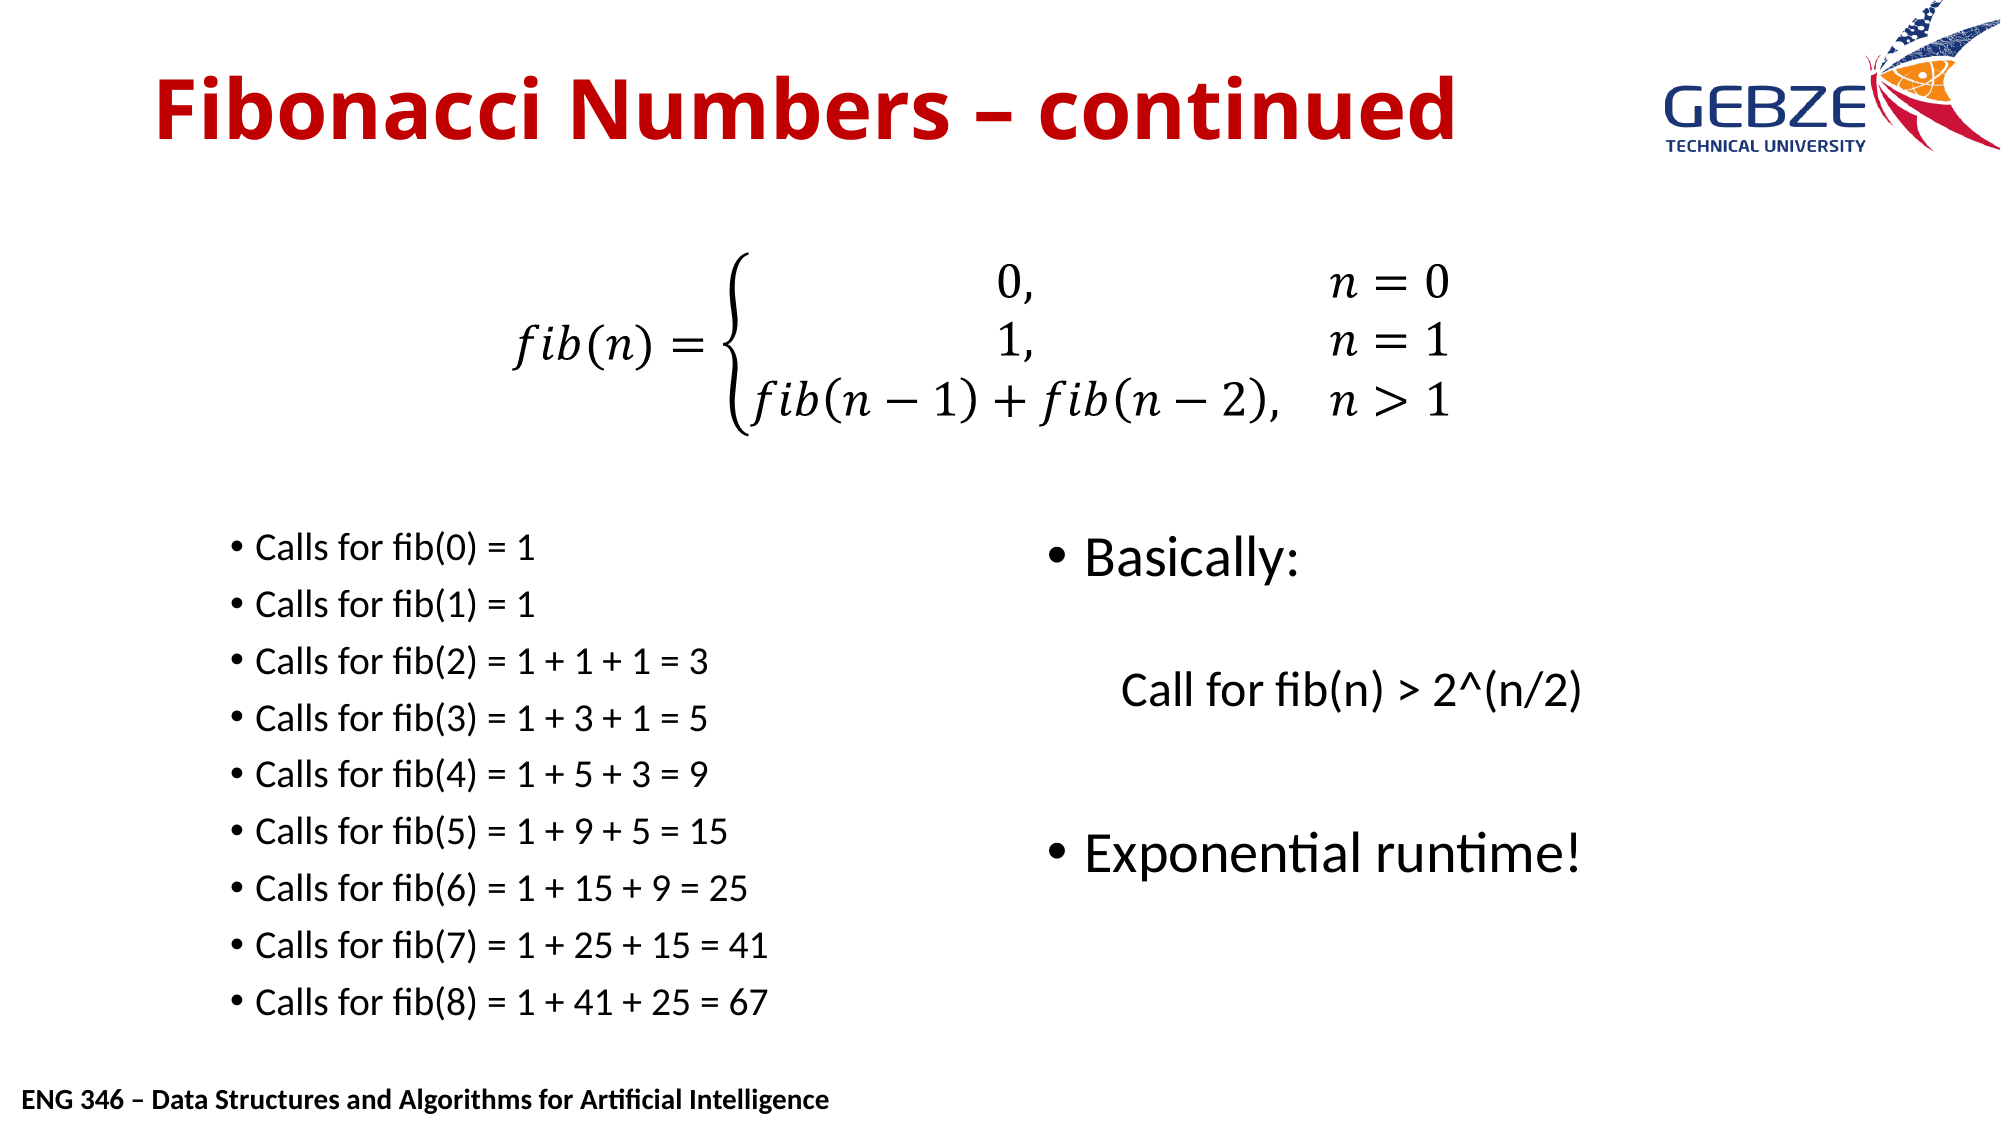

# Fibonacci Numbers – continued
Calls for fib(0) = 1
Calls for fib(1) = 1
Calls for fib(2) = 1 + 1 + 1 = 3
Calls for fib(3) = 1 + 3 + 1 = 5
Calls for fib(4) = 1 + 5 + 3 = 9
Calls for fib(5) = 1 + 9 + 5 = 15
Calls for fib(6) = 1 + 15 + 9 = 25
Calls for fib(7) = 1 + 25 + 15 = 41
Calls for fib(8) = 1 + 41 + 25 = 67
Basically:
Call for fib(n) > 2^(n/2)
Exponential runtime!